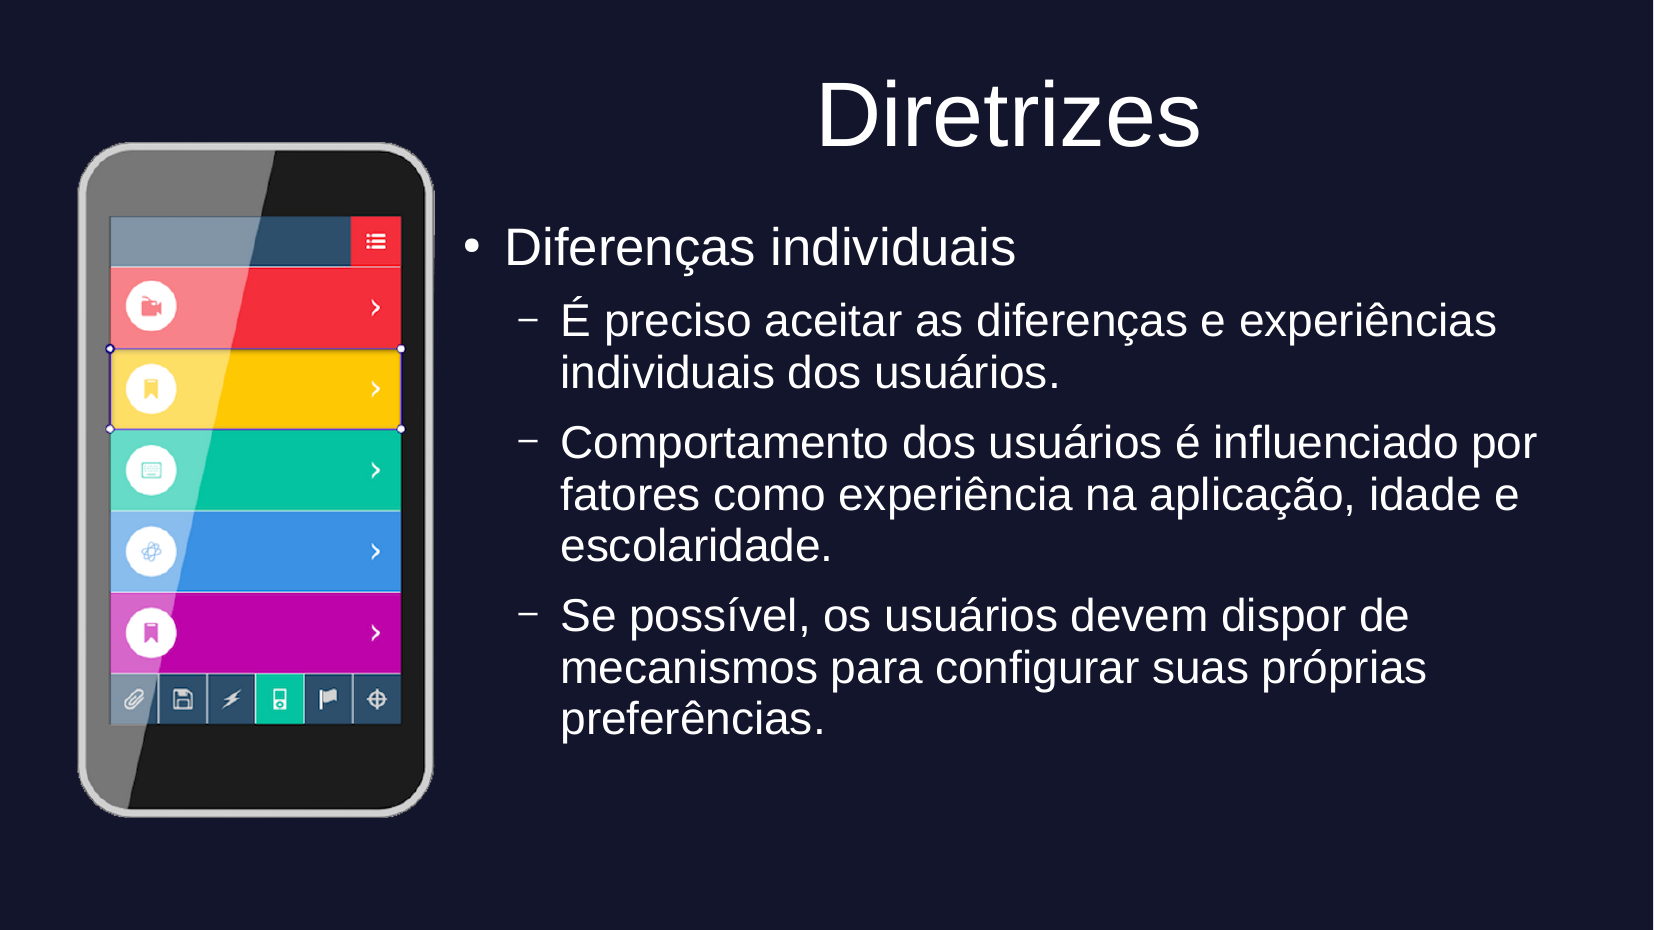

# Diretrizes
Diferenças individuais
É preciso aceitar as diferenças e experiências individuais dos usuários.
Comportamento dos usuários é influenciado por fatores como experiência na aplicação, idade e escolaridade.
Se possível, os usuários devem dispor de mecanismos para configurar suas próprias preferências.